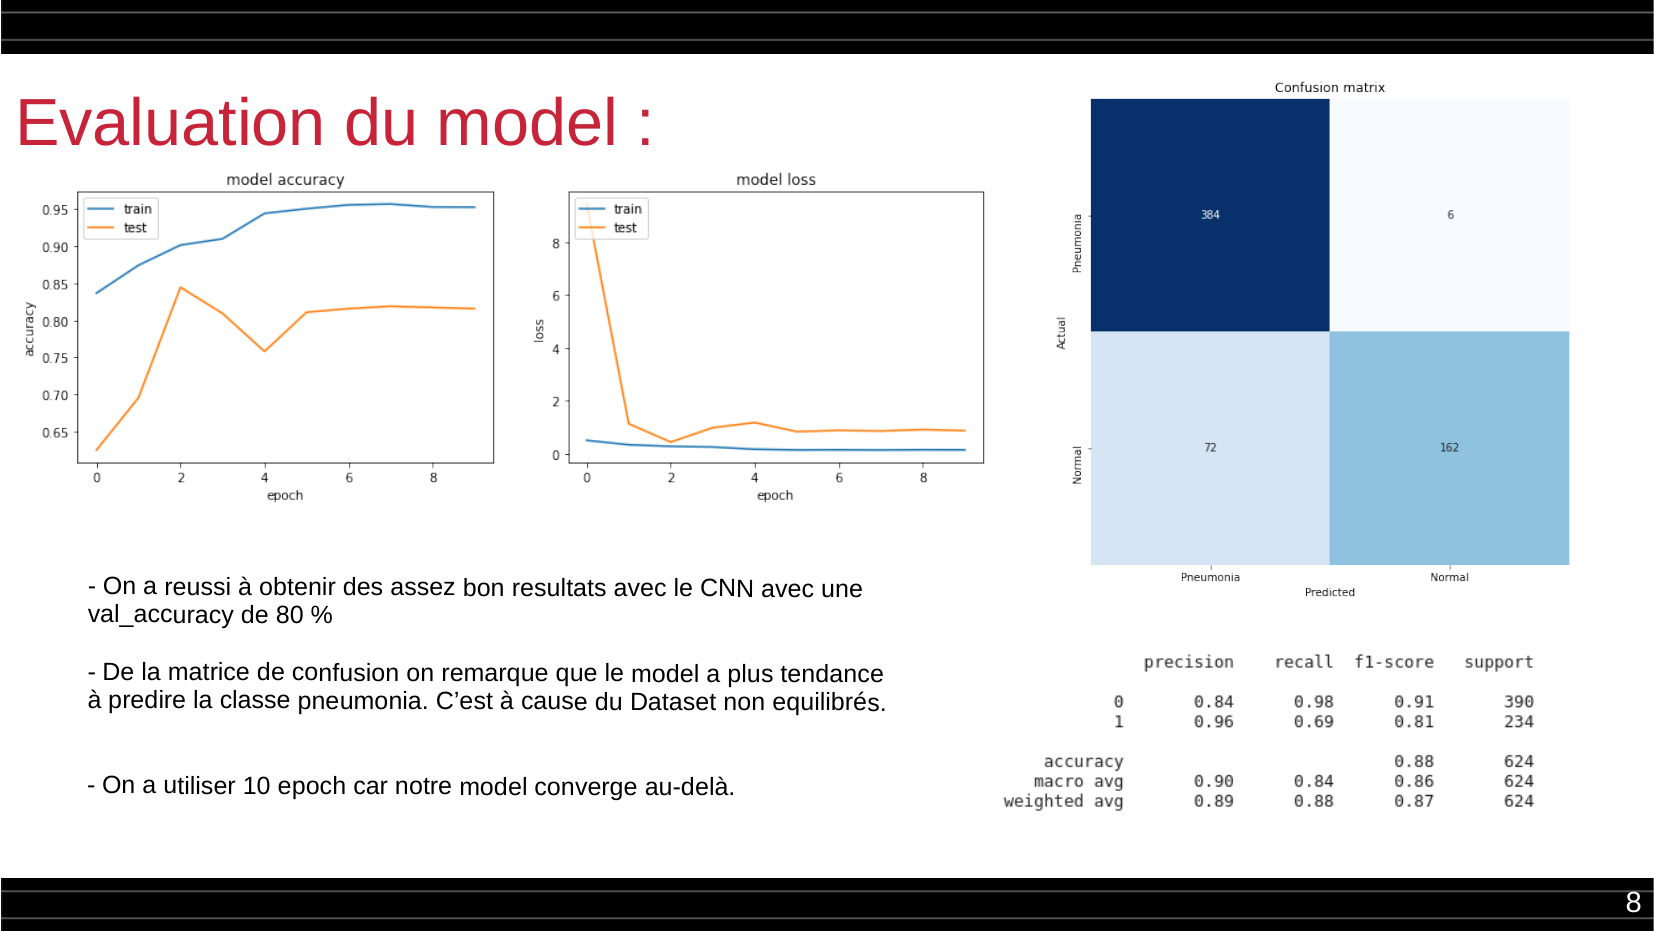

# Evaluation du model :
- On a reussi à obtenir des assez bon resultats avec le CNN avec une val_accuracy de 80 %
- De la matrice de confusion on remarque que le model a plus tendance à predire la classe pneumonia. C’est à cause du Dataset non equilibrés.
- On a utiliser 10 epoch car notre model converge au-delà.